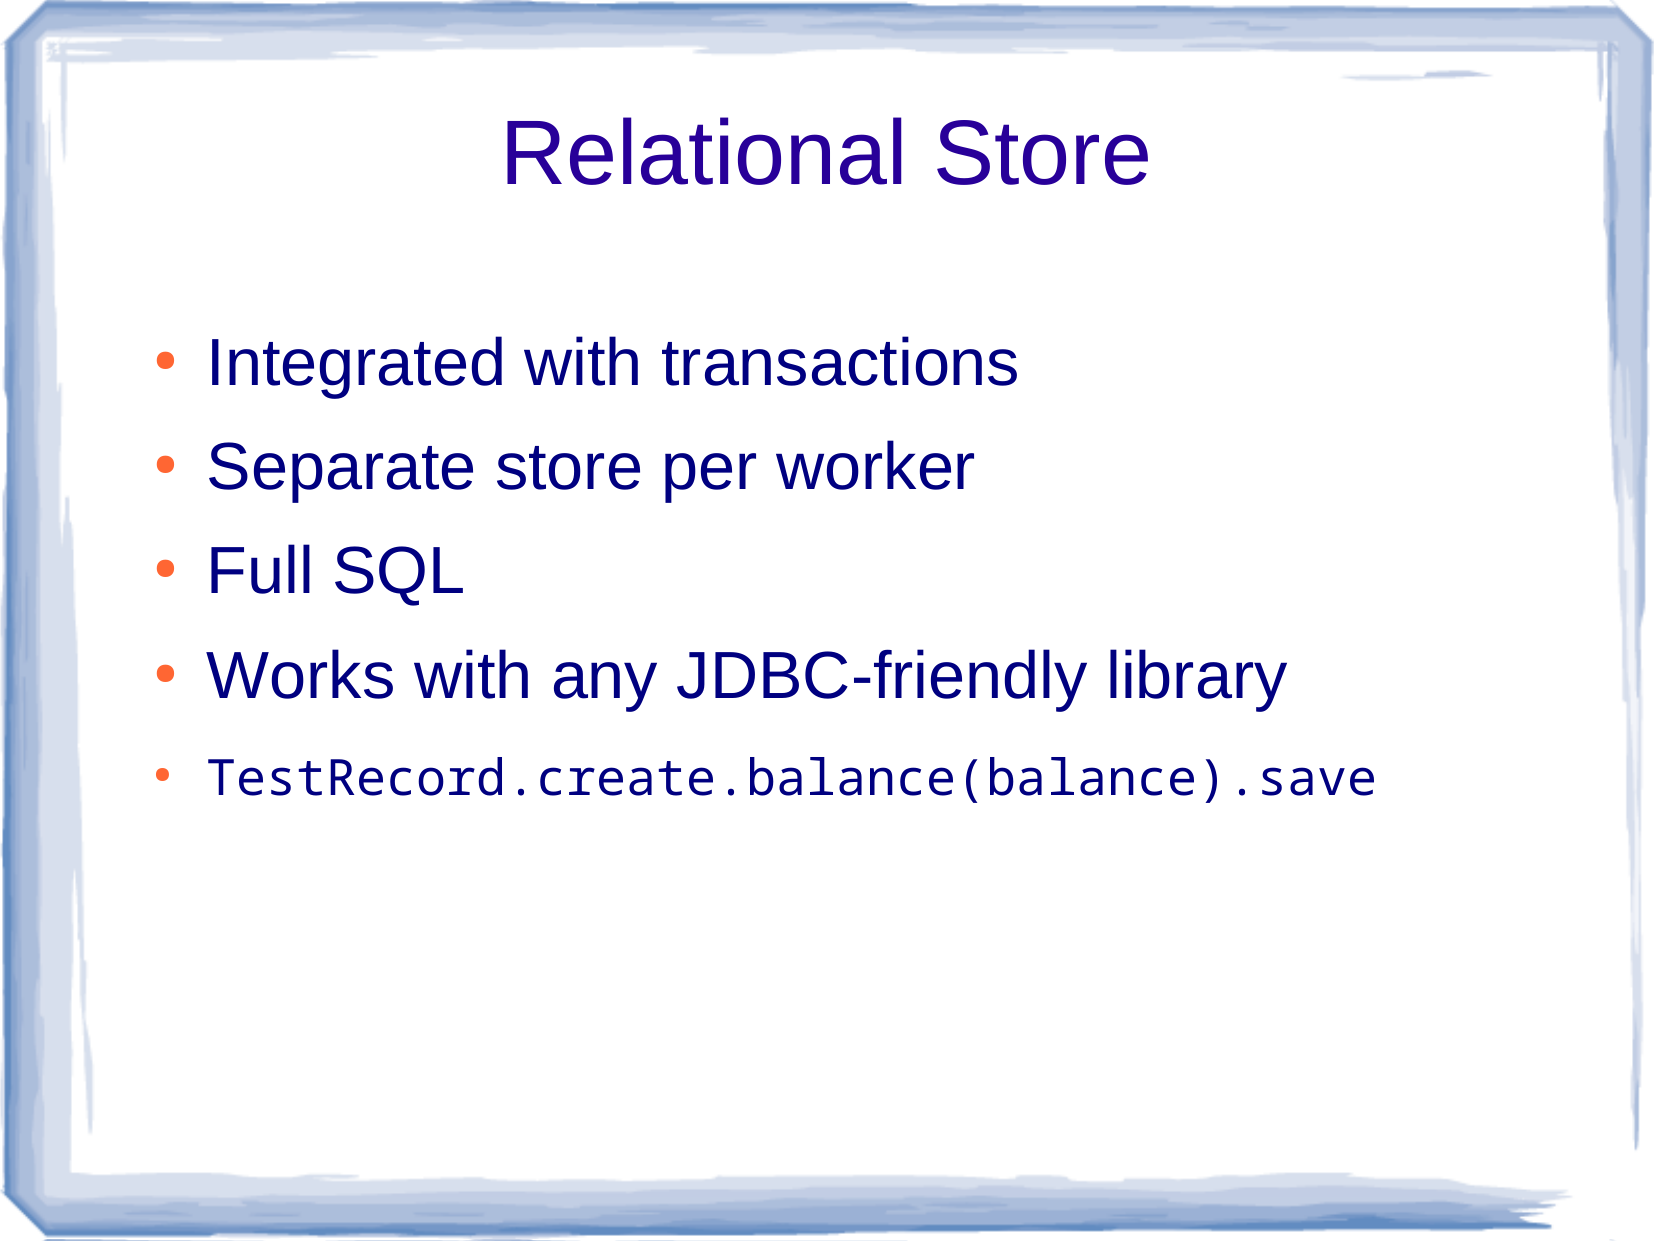

# Relational Store
Integrated with transactions
Separate store per worker
Full SQL
Works with any JDBC-friendly library
TestRecord.create.balance(balance).save